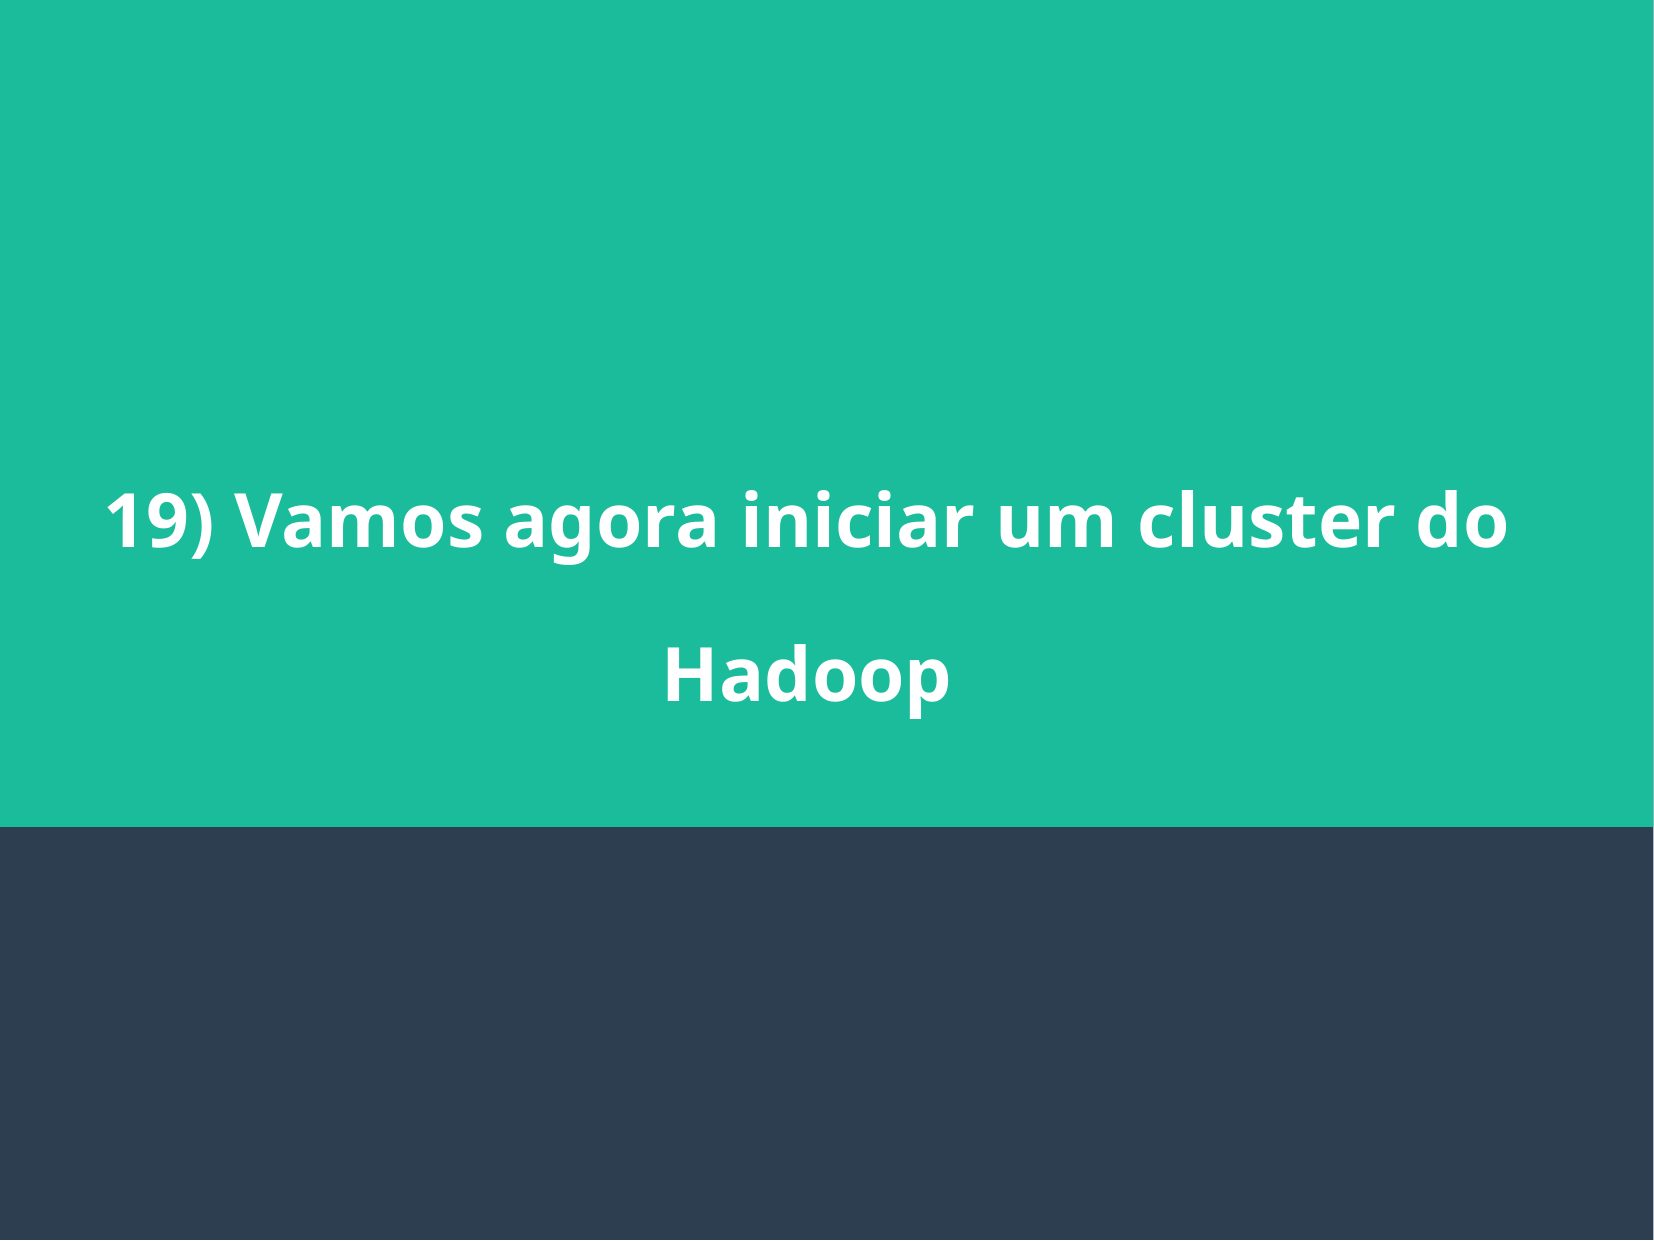

# 19) Vamos agora iniciar um cluster do Hadoop